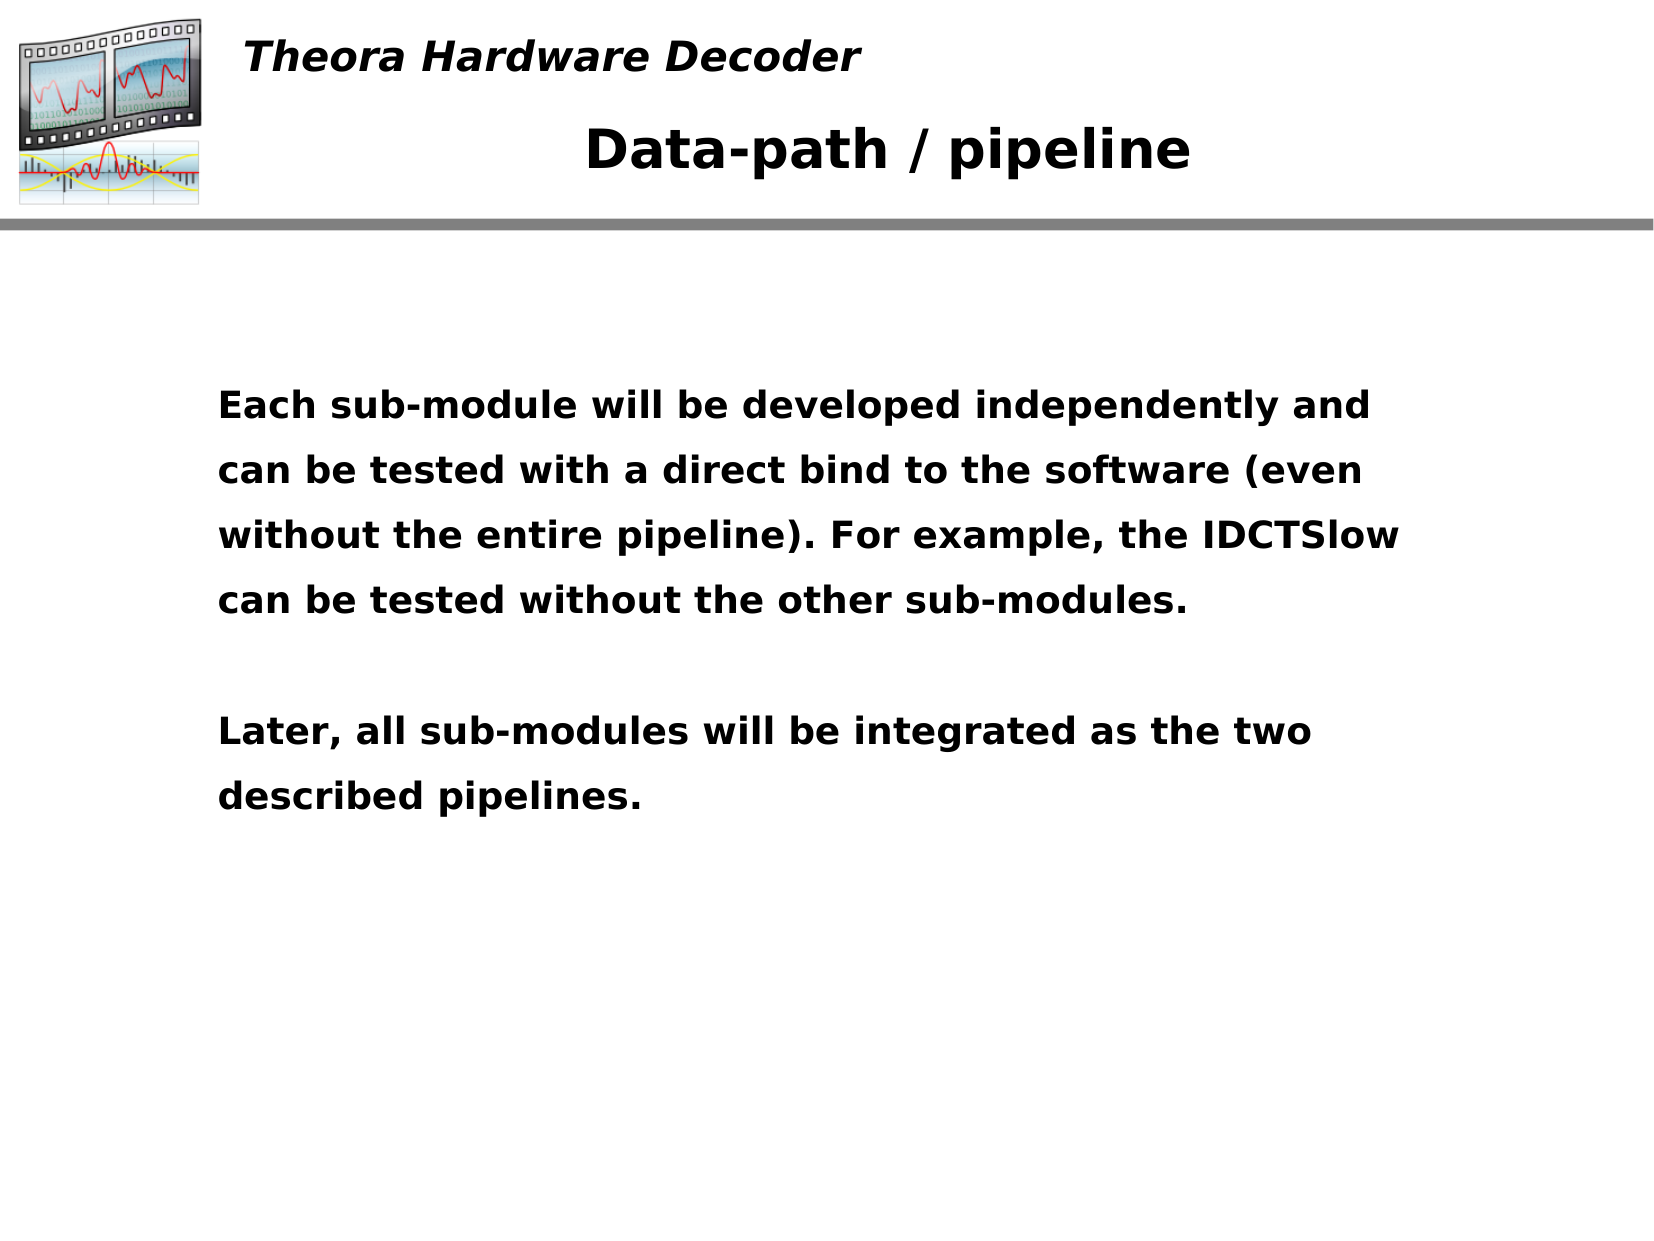

Theora Hardware Decoder
Data-path / pipeline
Each sub-module will be developed independently and
can be tested with a direct bind to the software (even
without the entire pipeline). For example, the IDCTSlow
can be tested without the other sub-modules.
Later, all sub-modules will be integrated as the two
described pipelines.